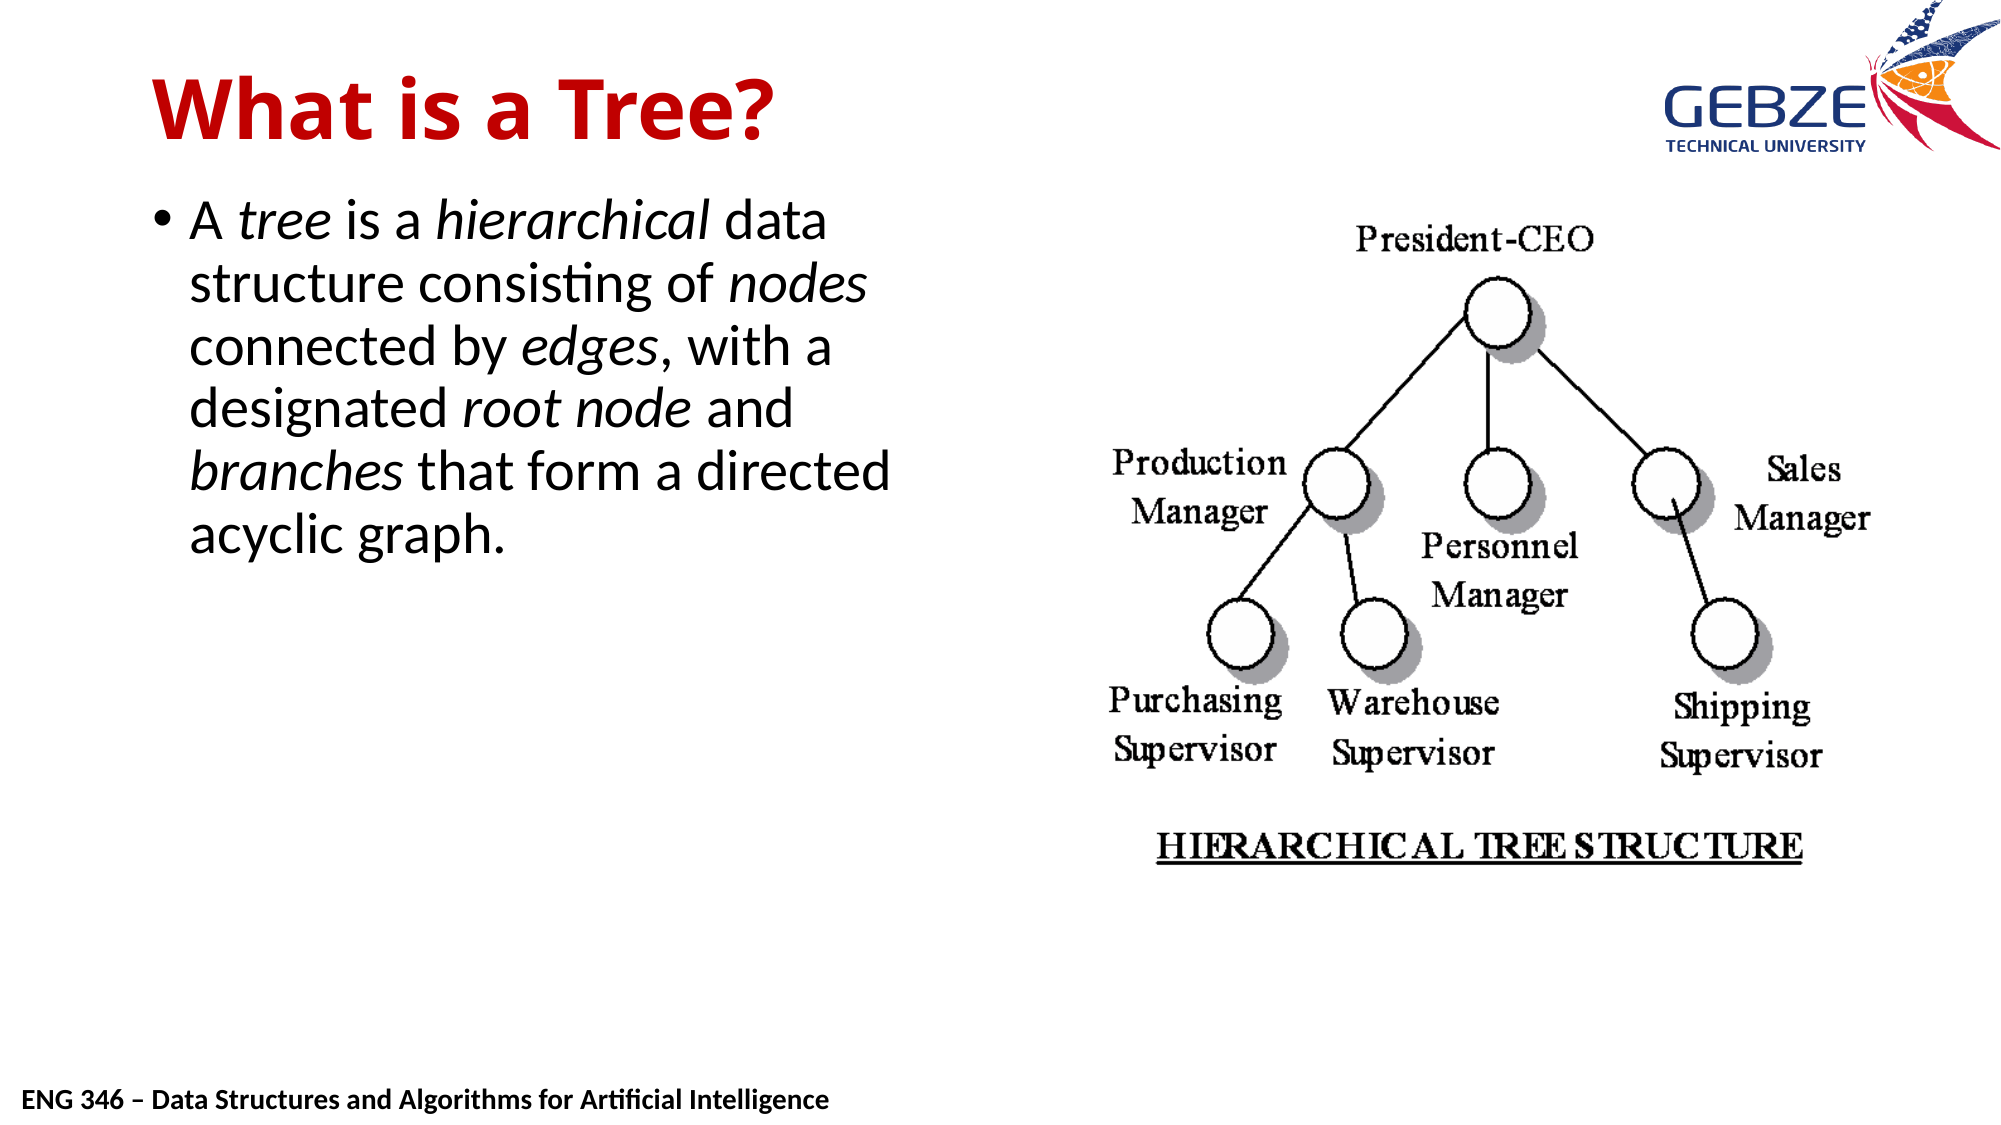

# What is a Tree?
A tree is a hierarchical data structure consisting of nodes connected by edges, with a designated root node and branches that form a directed acyclic graph.